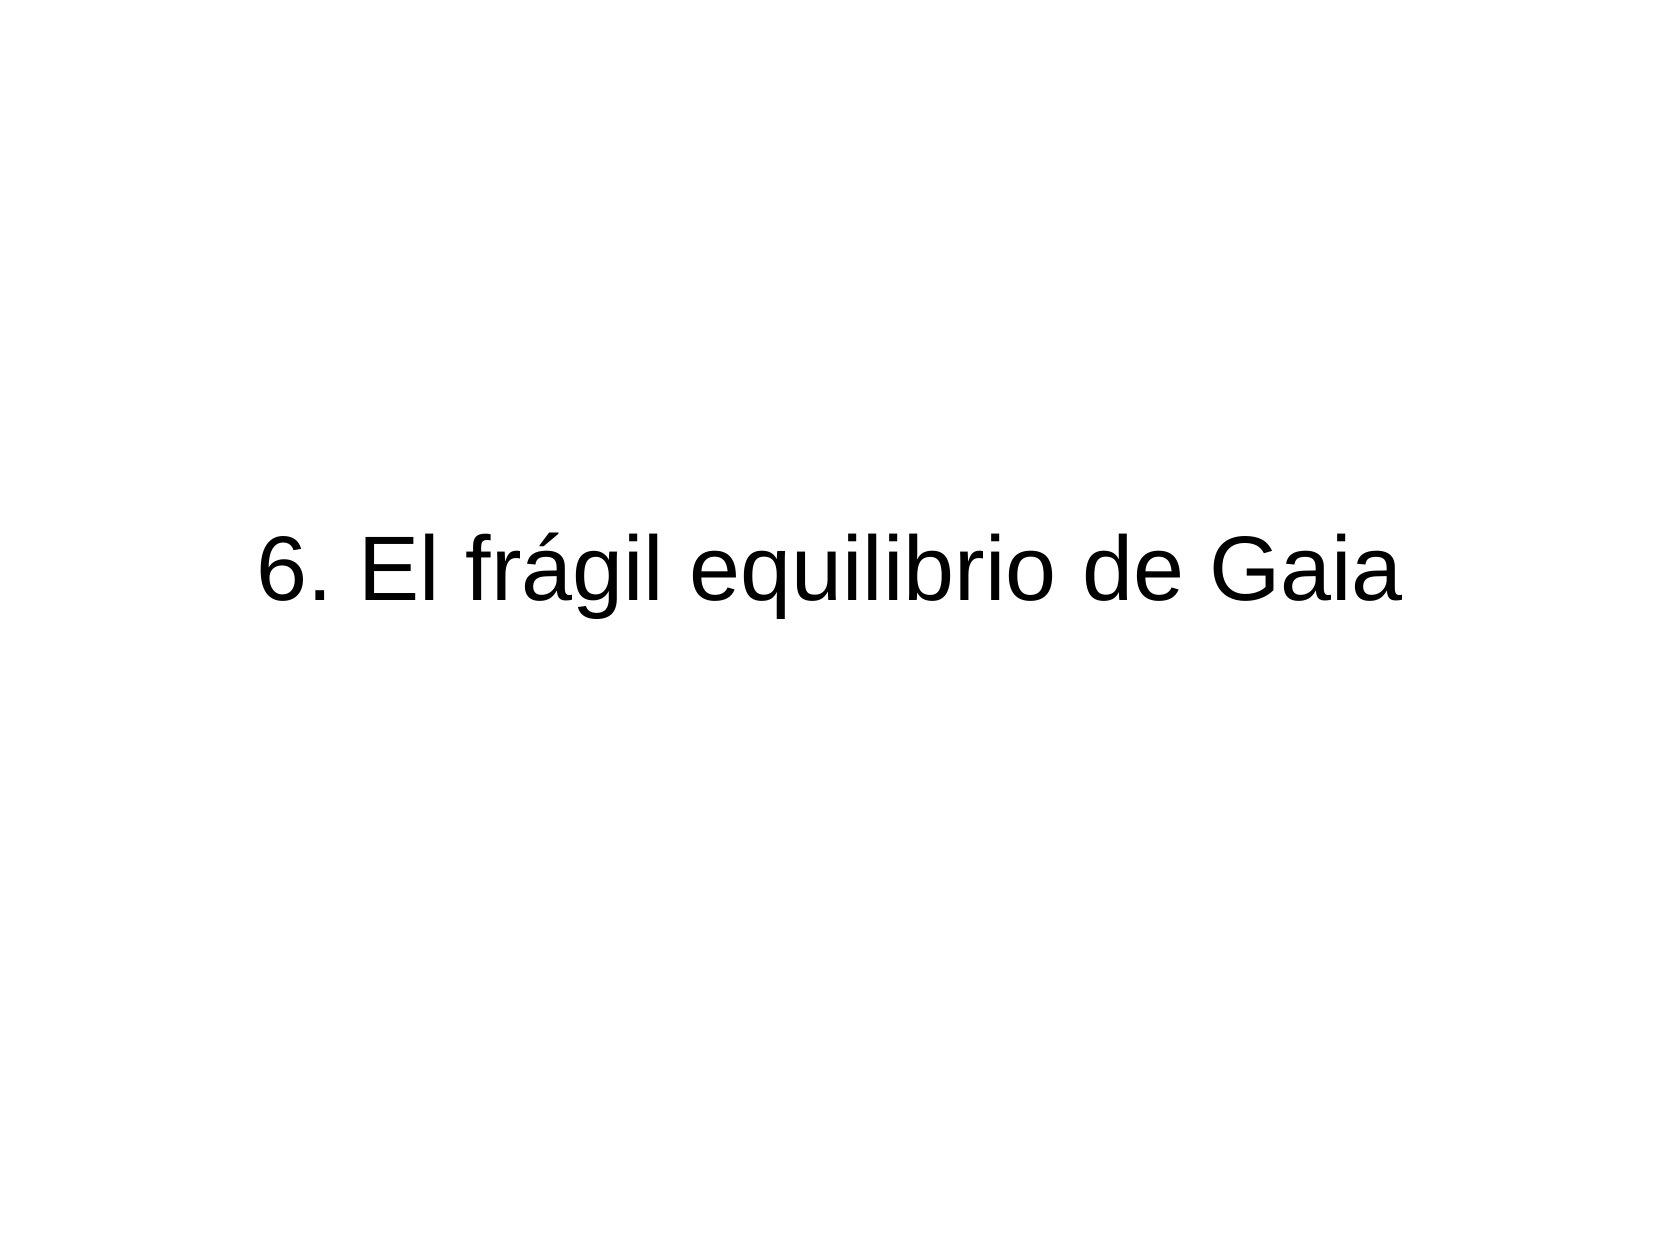

# 6. El frágil equilibrio de Gaia